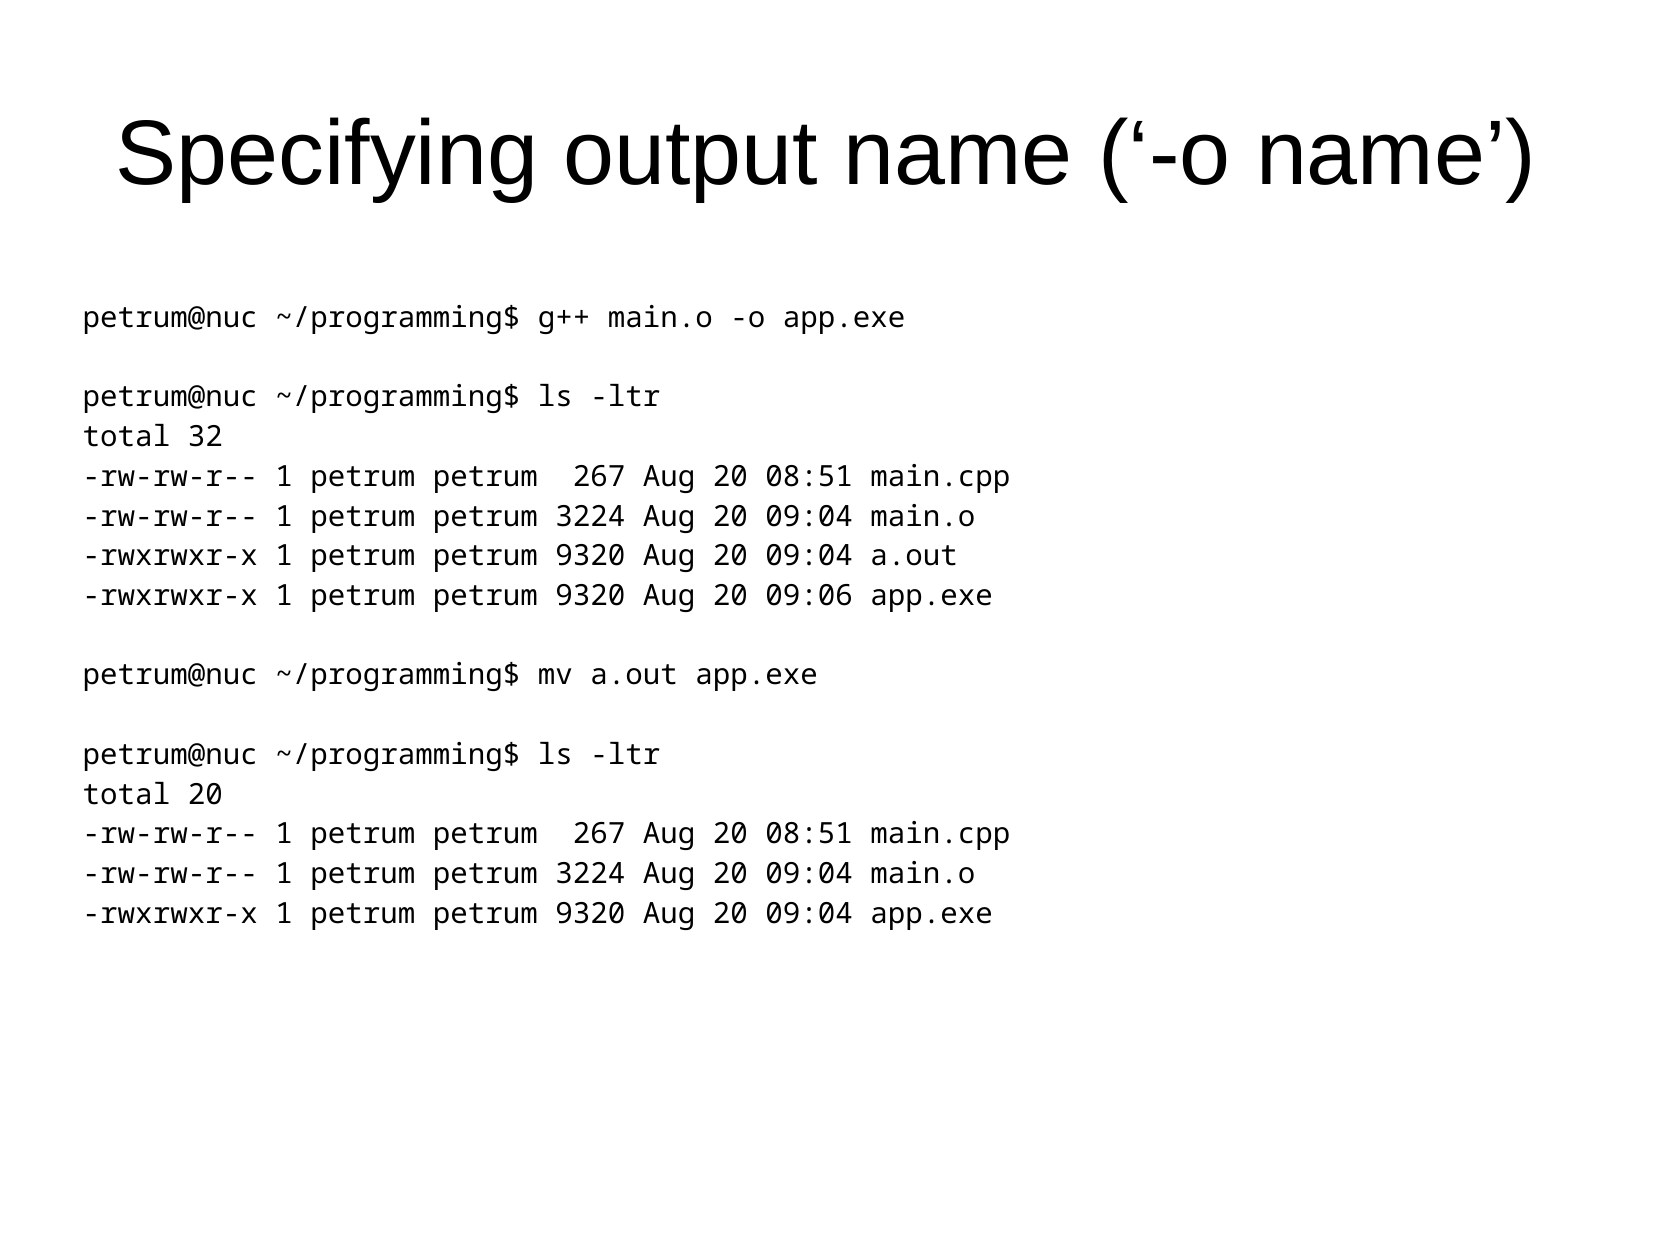

# Specifying output name (‘-o name’)
petrum@nuc ~/programming$ g++ main.o -o app.exe
petrum@nuc ~/programming$ ls -ltr
total 32
-rw-rw-r-- 1 petrum petrum 267 Aug 20 08:51 main.cpp
-rw-rw-r-- 1 petrum petrum 3224 Aug 20 09:04 main.o
-rwxrwxr-x 1 petrum petrum 9320 Aug 20 09:04 a.out
-rwxrwxr-x 1 petrum petrum 9320 Aug 20 09:06 app.exe
petrum@nuc ~/programming$ mv a.out app.exe
petrum@nuc ~/programming$ ls -ltr
total 20
-rw-rw-r-- 1 petrum petrum 267 Aug 20 08:51 main.cpp
-rw-rw-r-- 1 petrum petrum 3224 Aug 20 09:04 main.o
-rwxrwxr-x 1 petrum petrum 9320 Aug 20 09:04 app.exe